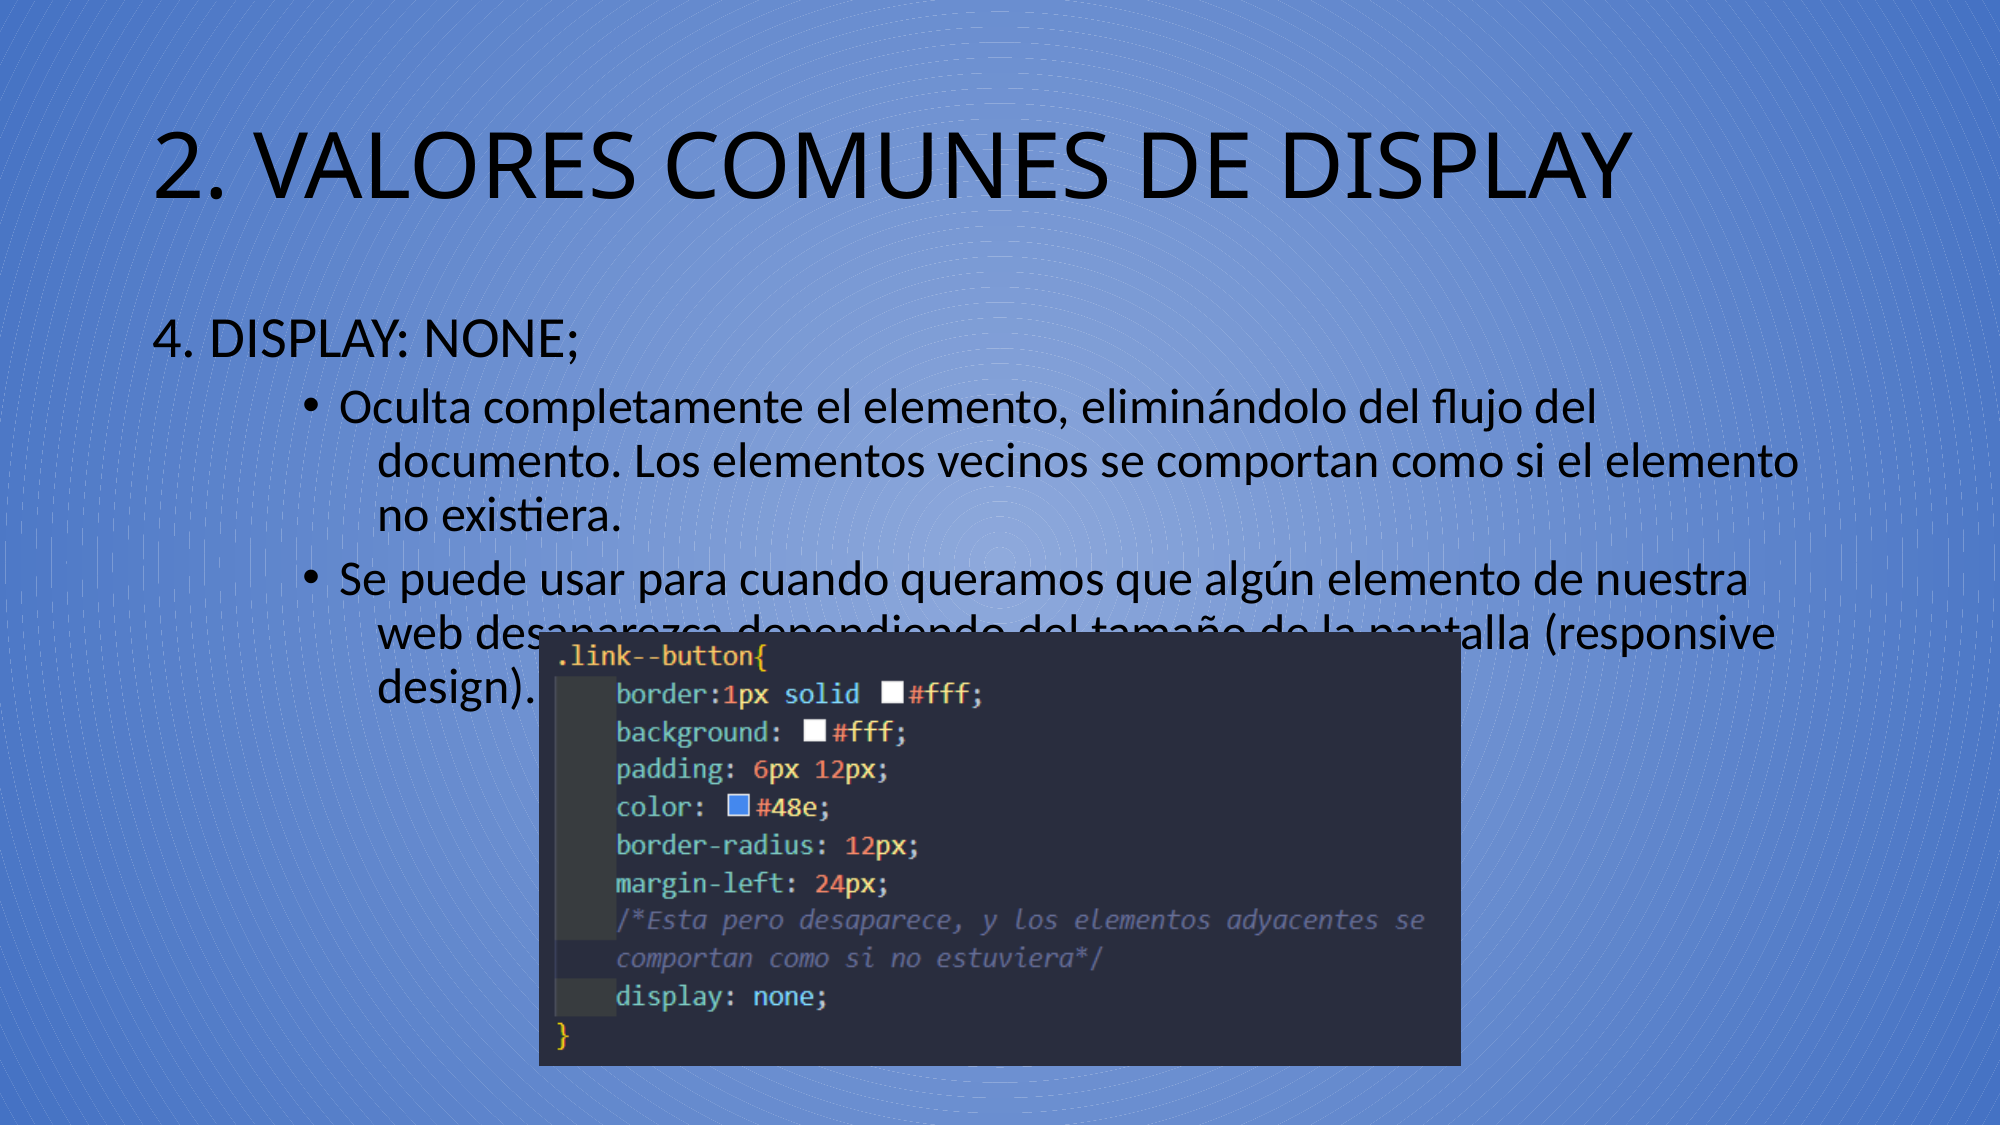

# 2. VALORES COMUNES DE DISPLAY
4. DISPLAY: NONE;
Oculta completamente el elemento, eliminándolo del flujo del documento. Los elementos vecinos se comportan como si el elemento no existiera.
Se puede usar para cuando queramos que algún elemento de nuestra web desaparezca dependiendo del tamaño de la pantalla (responsive design).